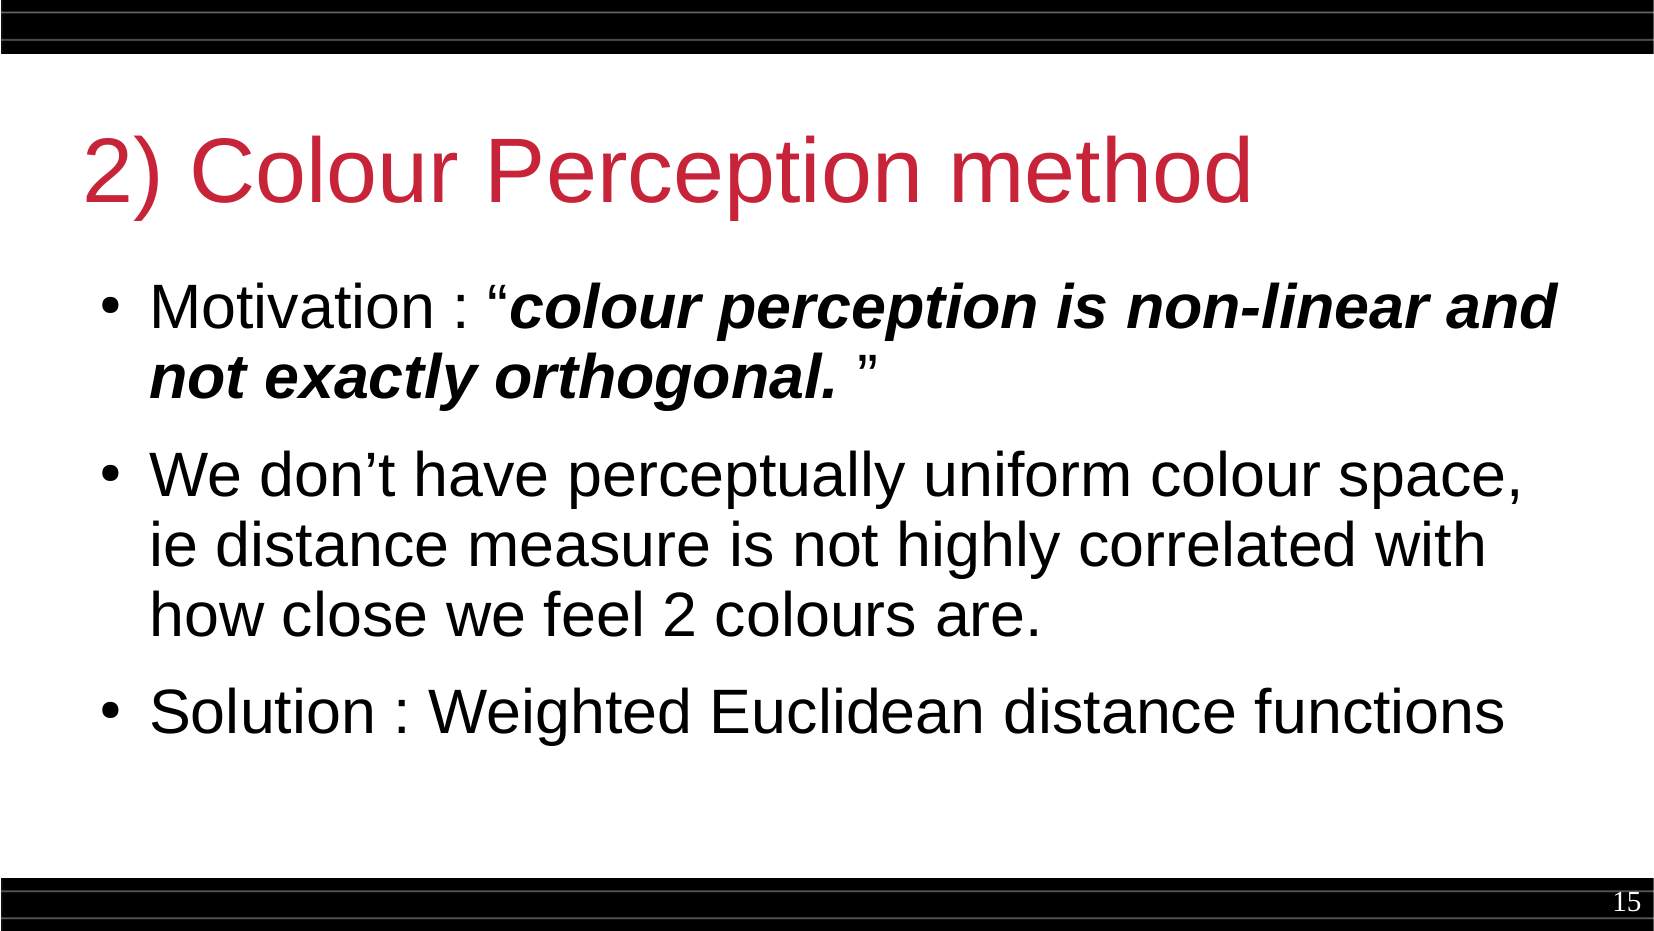

# 2) Colour Perception method
Motivation : “colour perception is non-linear and not exactly orthogonal. ”
We don’t have perceptually uniform colour space, ie distance measure is not highly correlated with how close we feel 2 colours are.
Solution : Weighted Euclidean distance functions